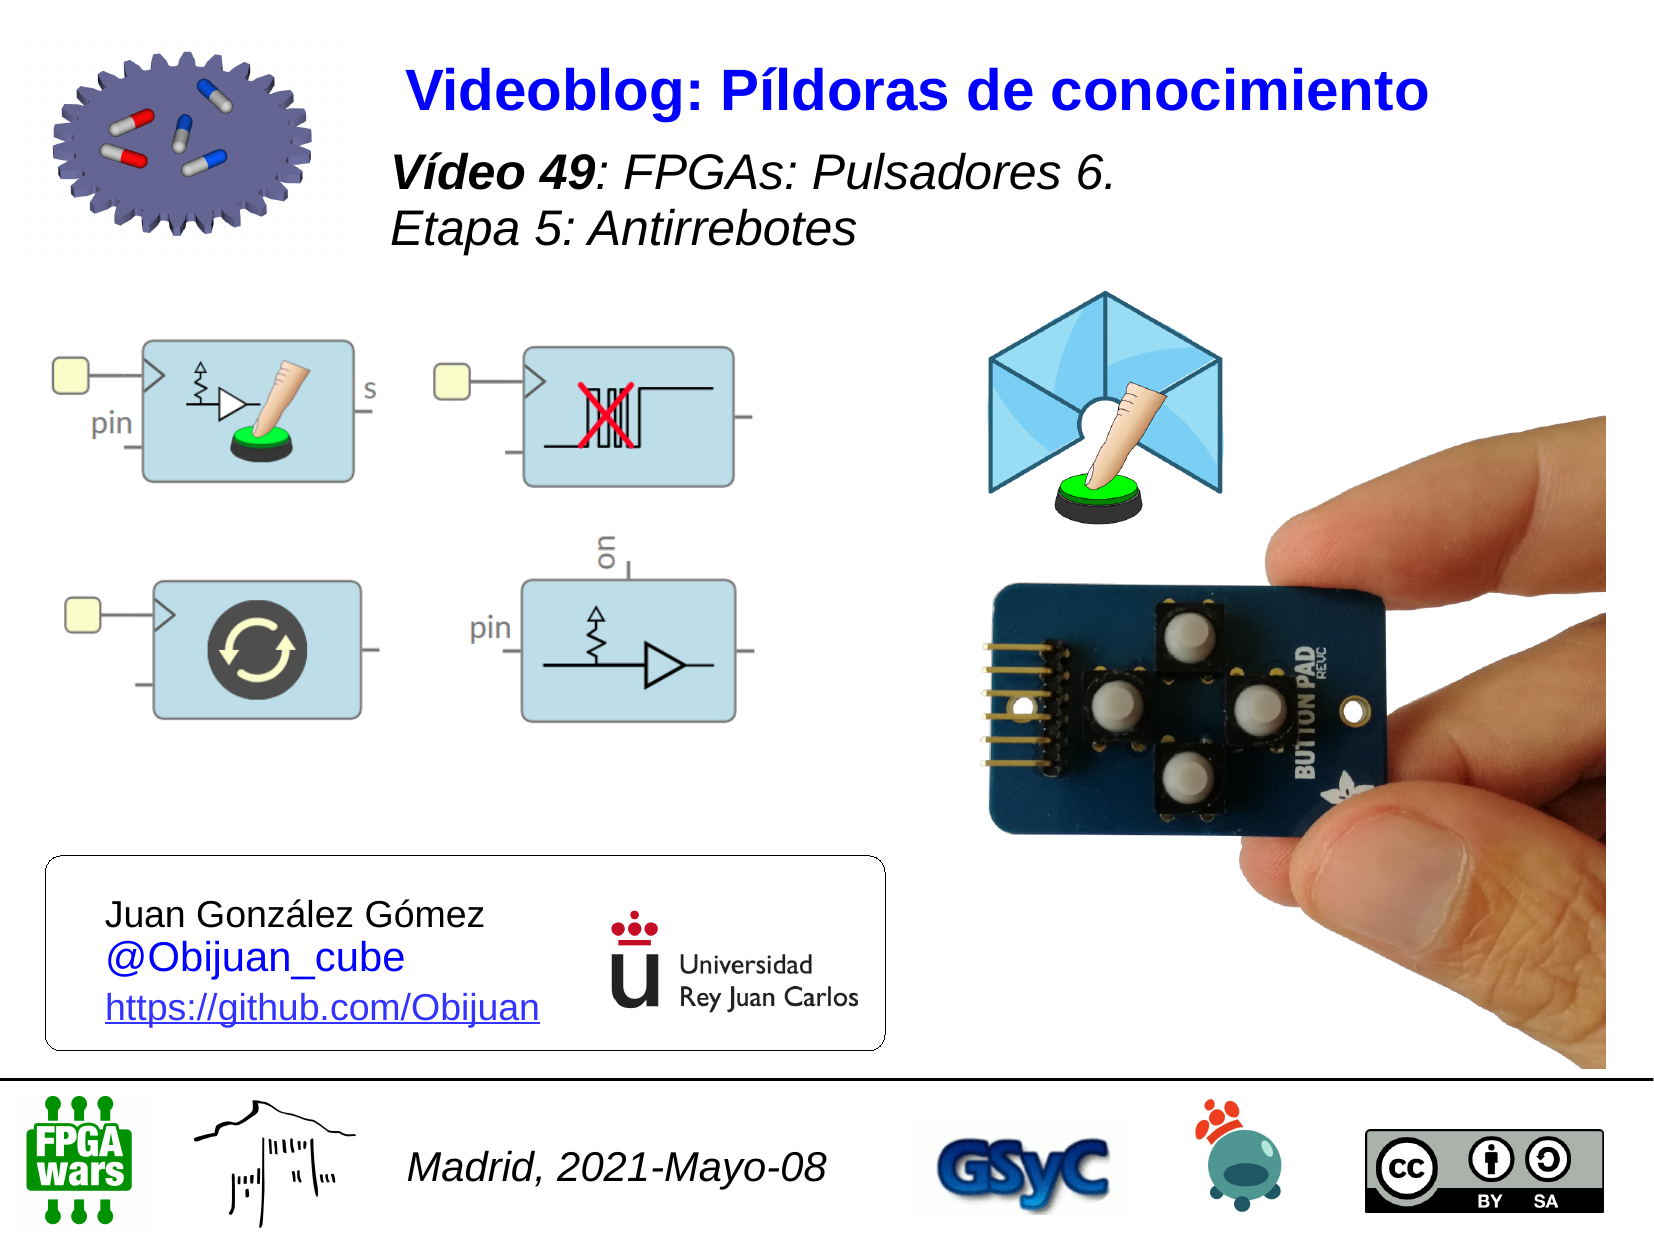

# Videoblog: Píldoras de conocimiento
Vídeo 49: FPGAs: Pulsadores 6.
Etapa 5: Antirrebotes
Juan González Gómez
@Obijuan_cube
https://github.com/Obijuan
Madrid, 2021-Mayo-08